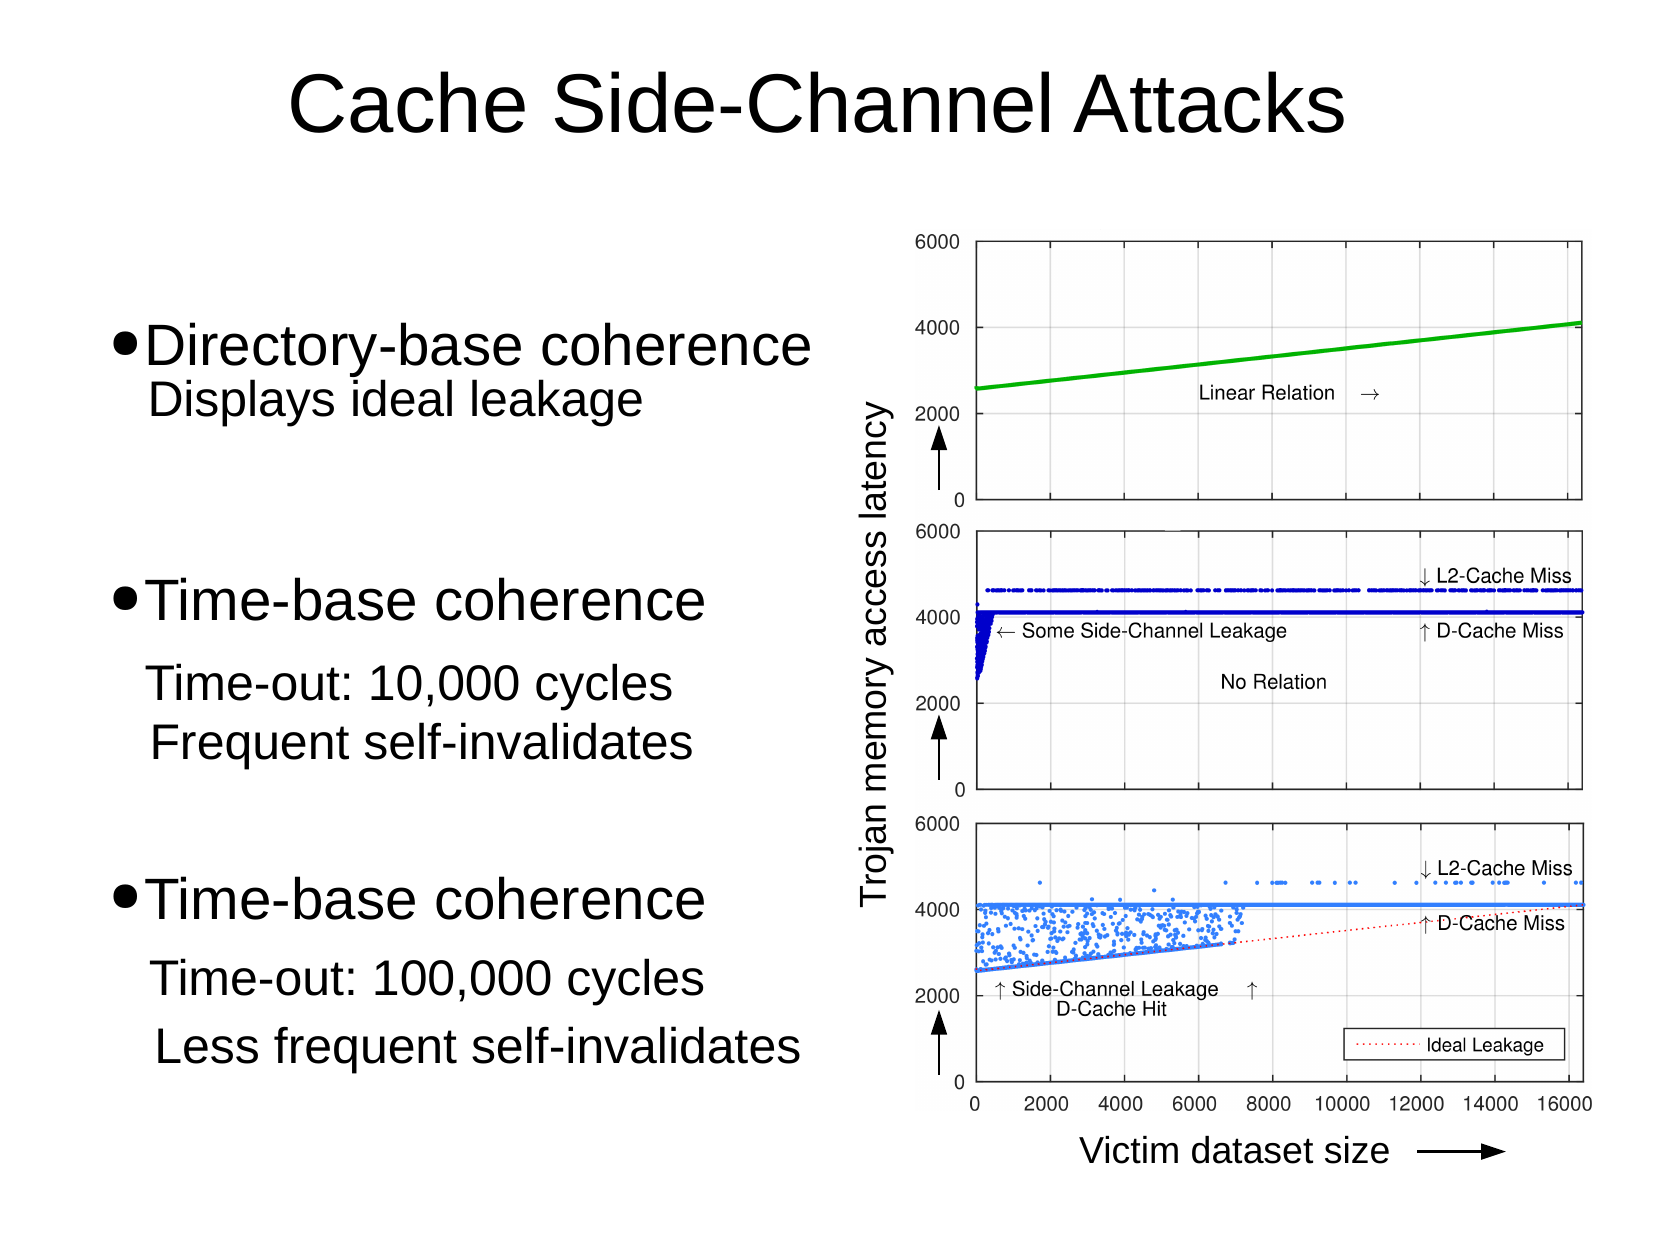

# Cache Side-Channel Attacks
Directory-base coherence
Displays ideal leakage
Time-base coherence
Time-out: 10,000 cycles
Trojan memory access latency
Frequent self-invalidates
Time-base coherence
Time-out: 100,000 cycles
Less frequent self-invalidates
Victim dataset size